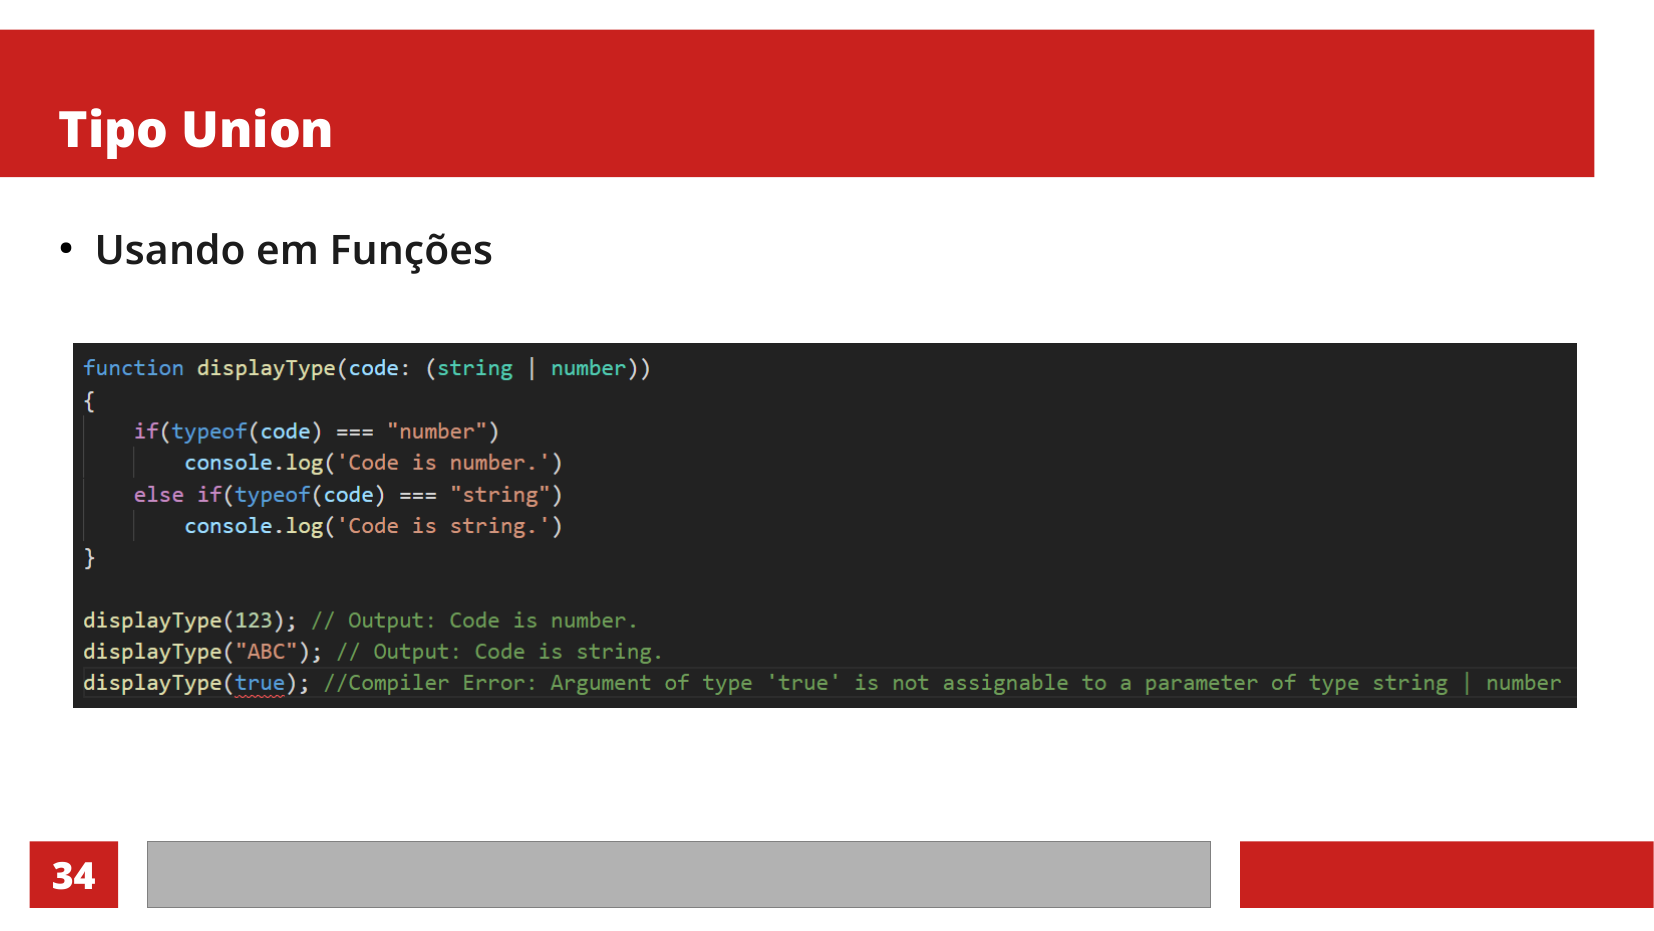

# Tipo Union
Usando em Funções
34